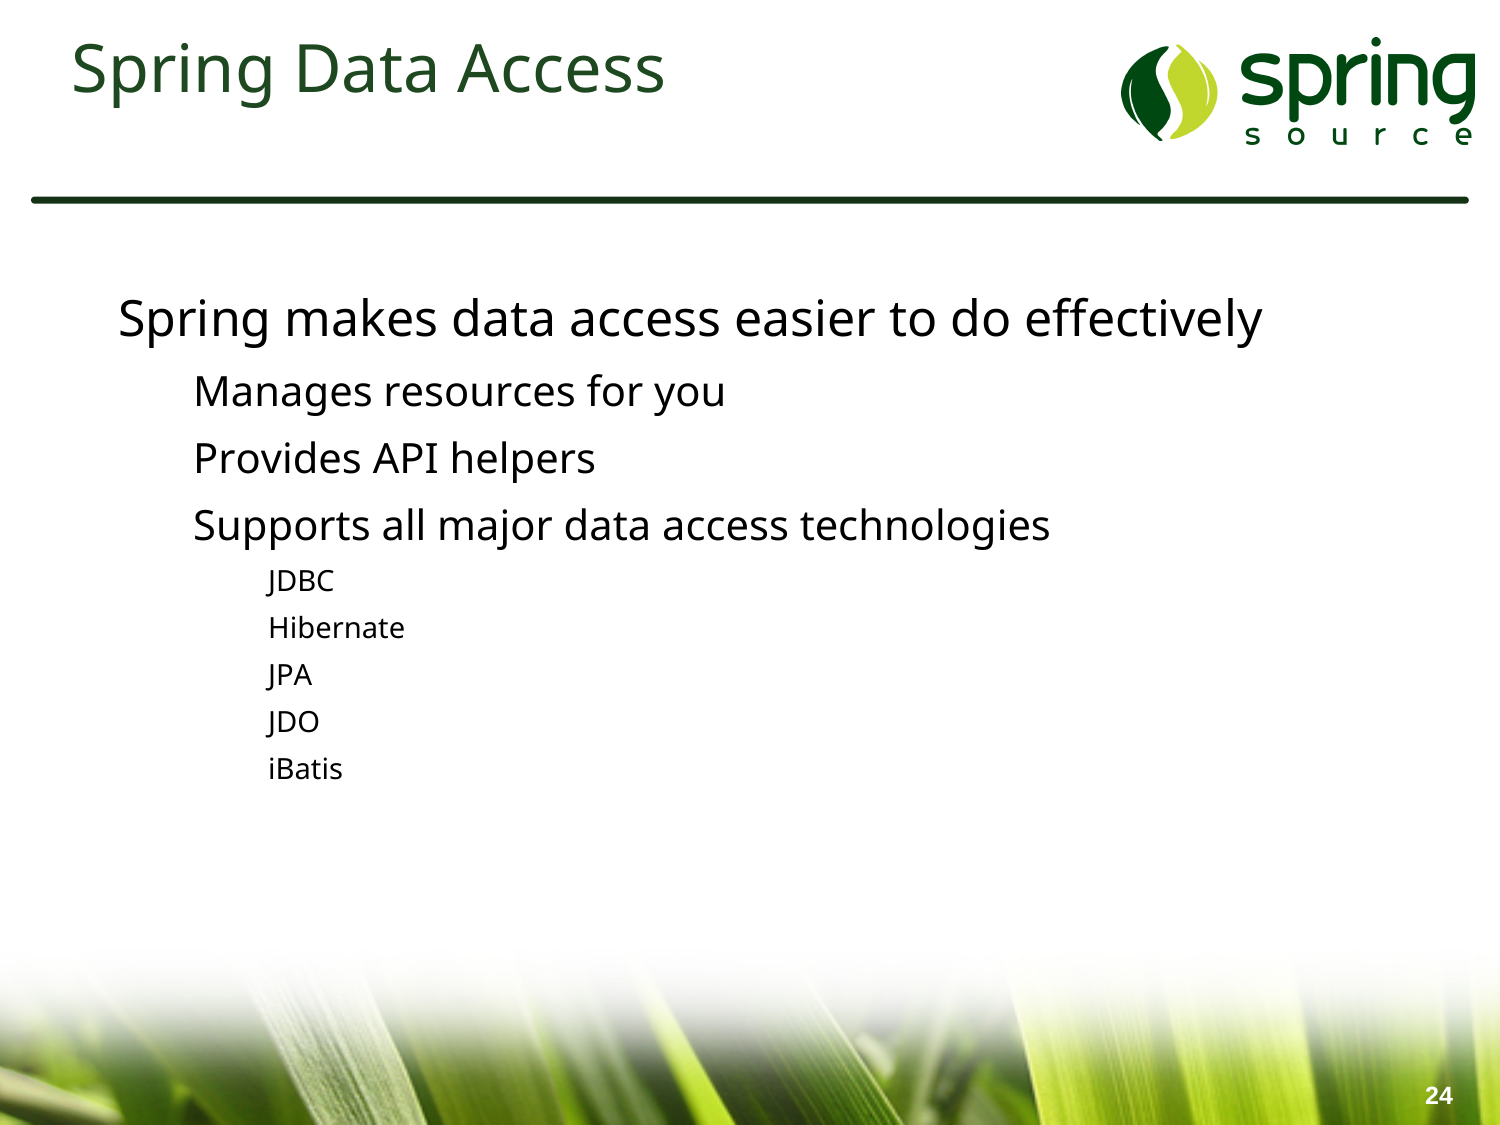

# Spring Data Access
Spring makes data access easier to do effectively
Manages resources for you
Provides API helpers
Supports all major data access technologies
JDBC
Hibernate
JPA
JDO
iBatis